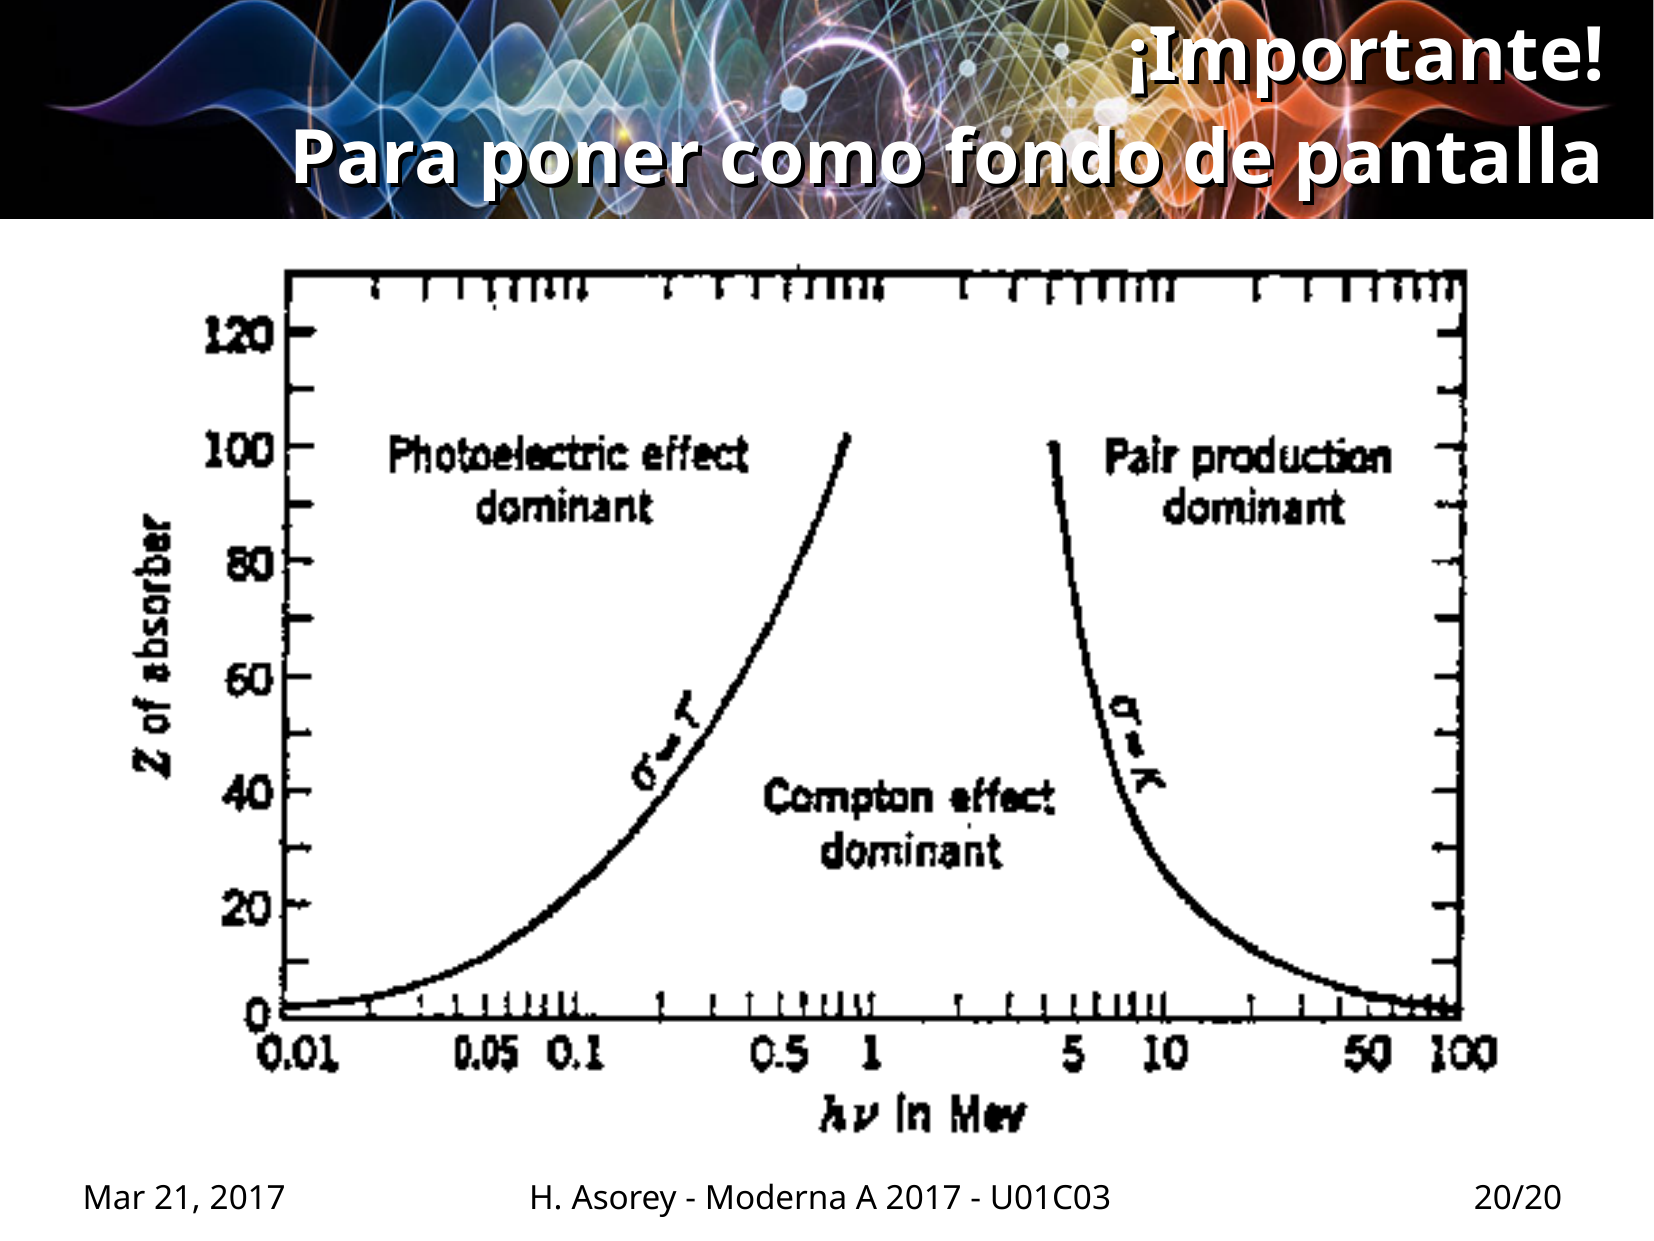

# ¡Importante! Para poner como fondo de pantalla
Mar 21, 2017
H. Asorey - Moderna A 2017 - U01C03
20